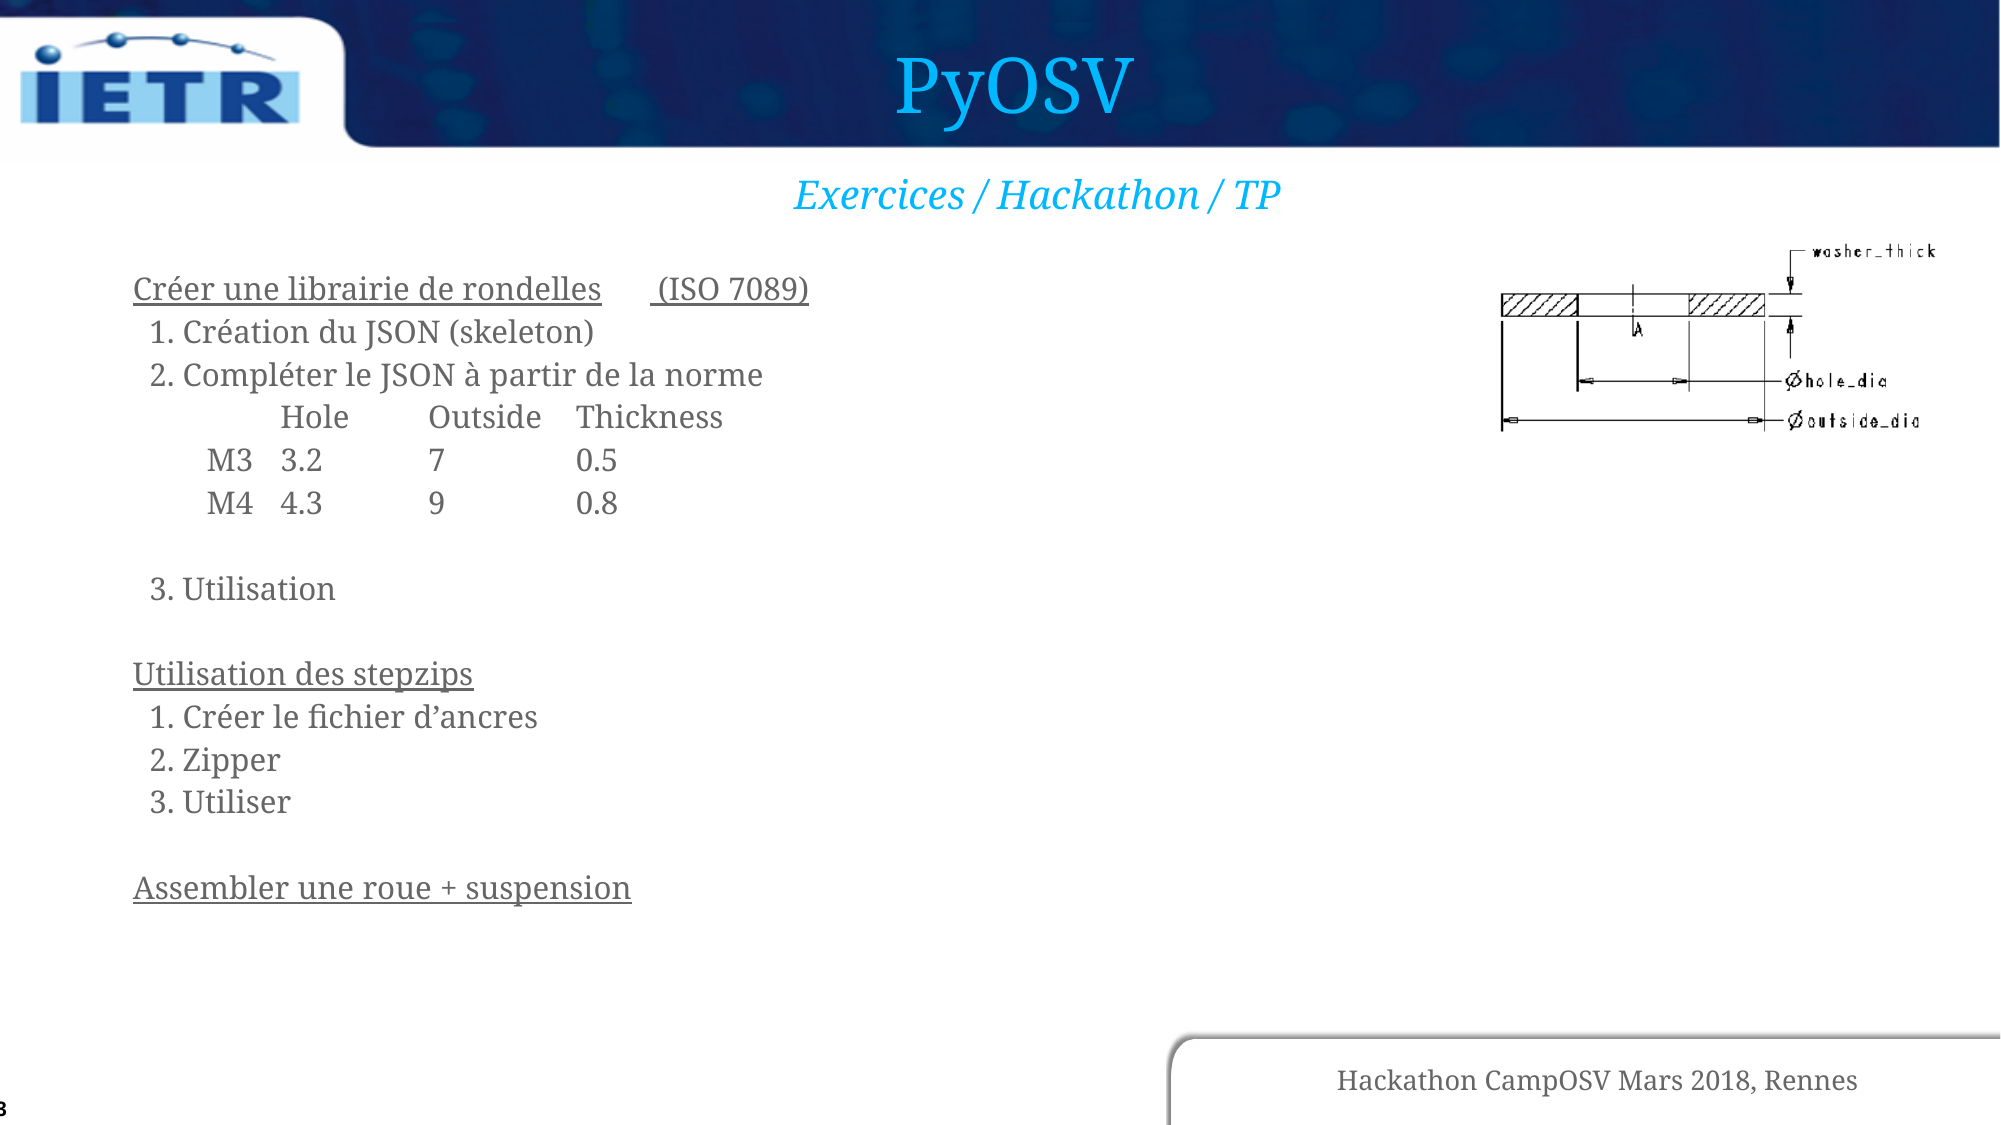

PyOSV
Exercices / Hackathon / TP
Créer une librairie de rondelles	 (ISO 7089)
 1. Création du JSON (skeleton)
 2. Compléter le JSON à partir de la norme
		Hole		Outside	Thickness
 	M3	3.2		7		0.5
	M4	4.3		9		0.8
 3. Utilisation
Utilisation des stepzips
 1. Créer le fichier d’ancres
 2. Zipper
 3. Utiliser
Assembler une roue + suspension
Hackathon CampOSV Mars 2018, Rennes